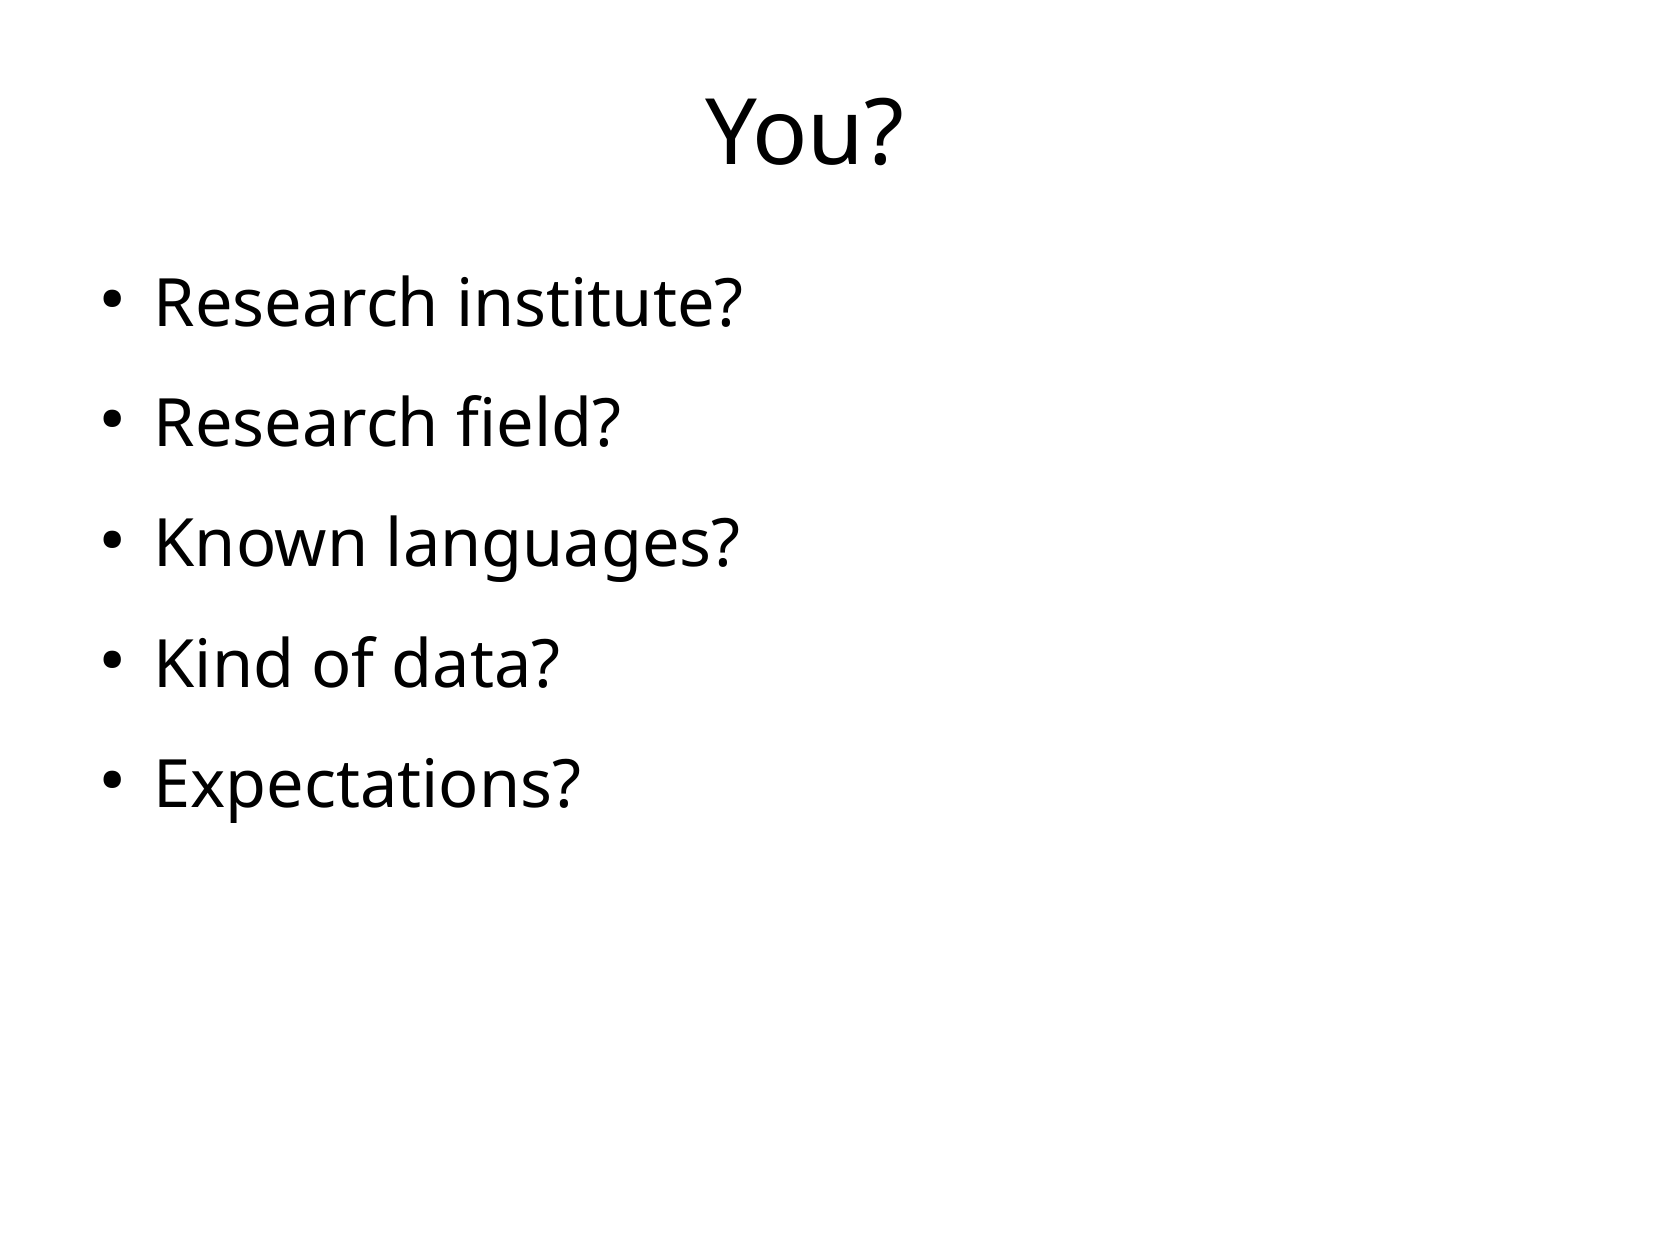

# You?
Research institute?
Research field?
Known languages?
Kind of data?
Expectations?